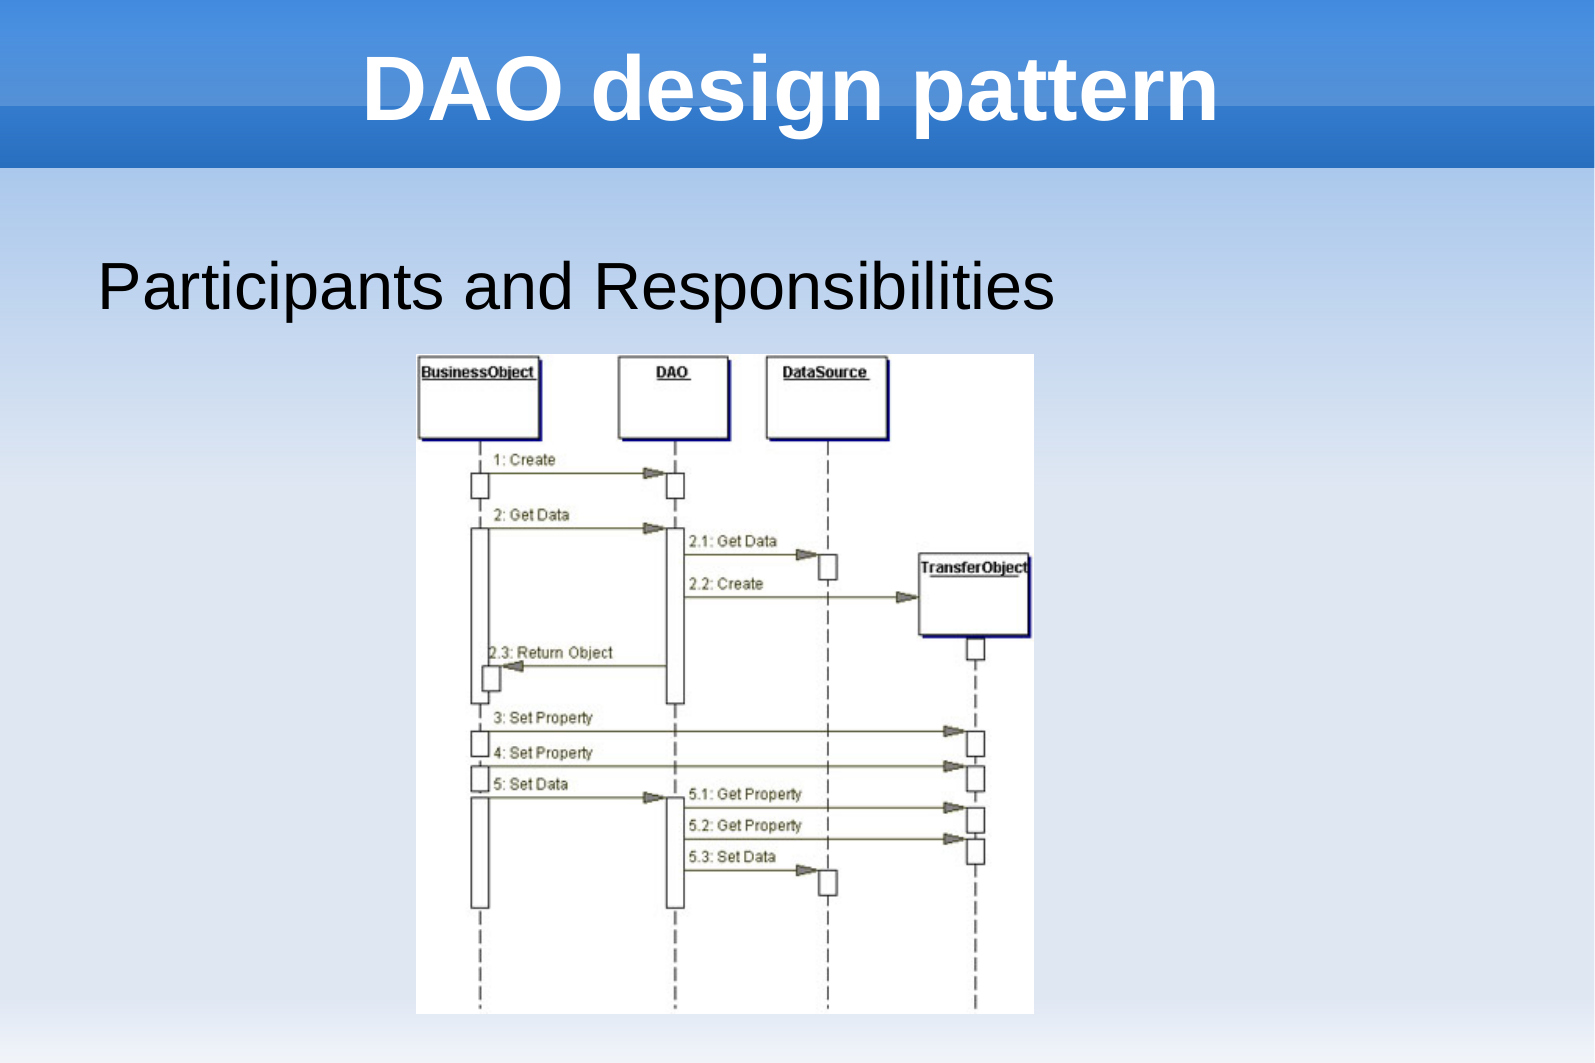

# DAO design pattern
Participants and Responsibilities